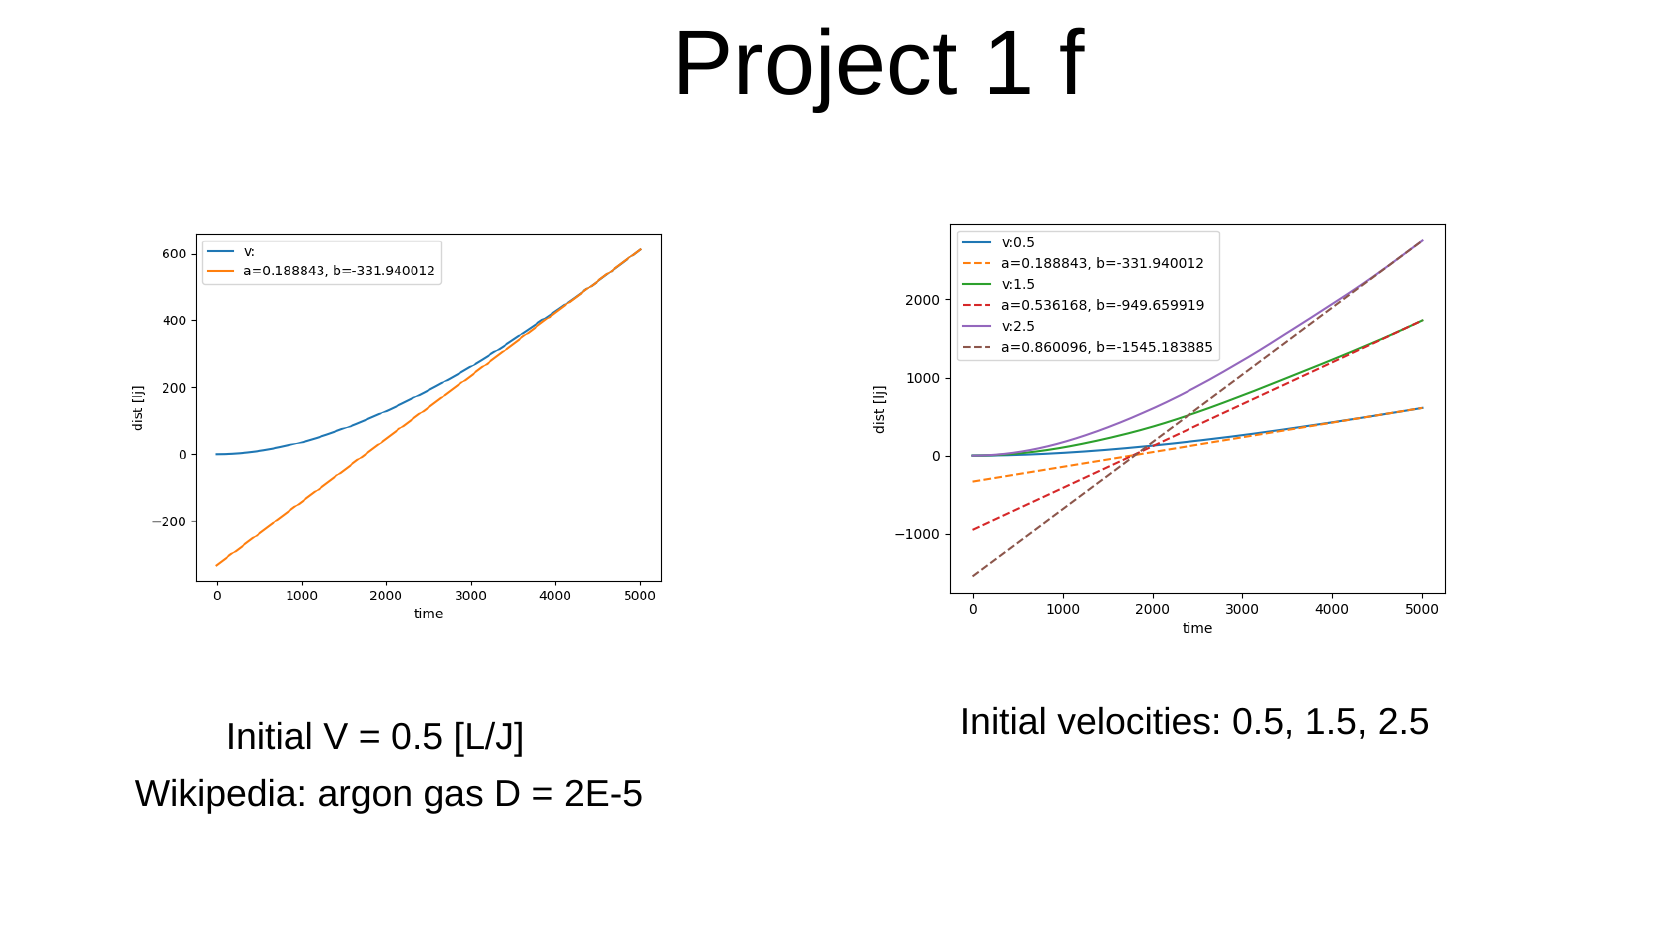

# Project 1 f
Initial velocities: 0.5, 1.5, 2.5
Initial V = 0.5 [L/J]
Wikipedia: argon gas D = 2E-5